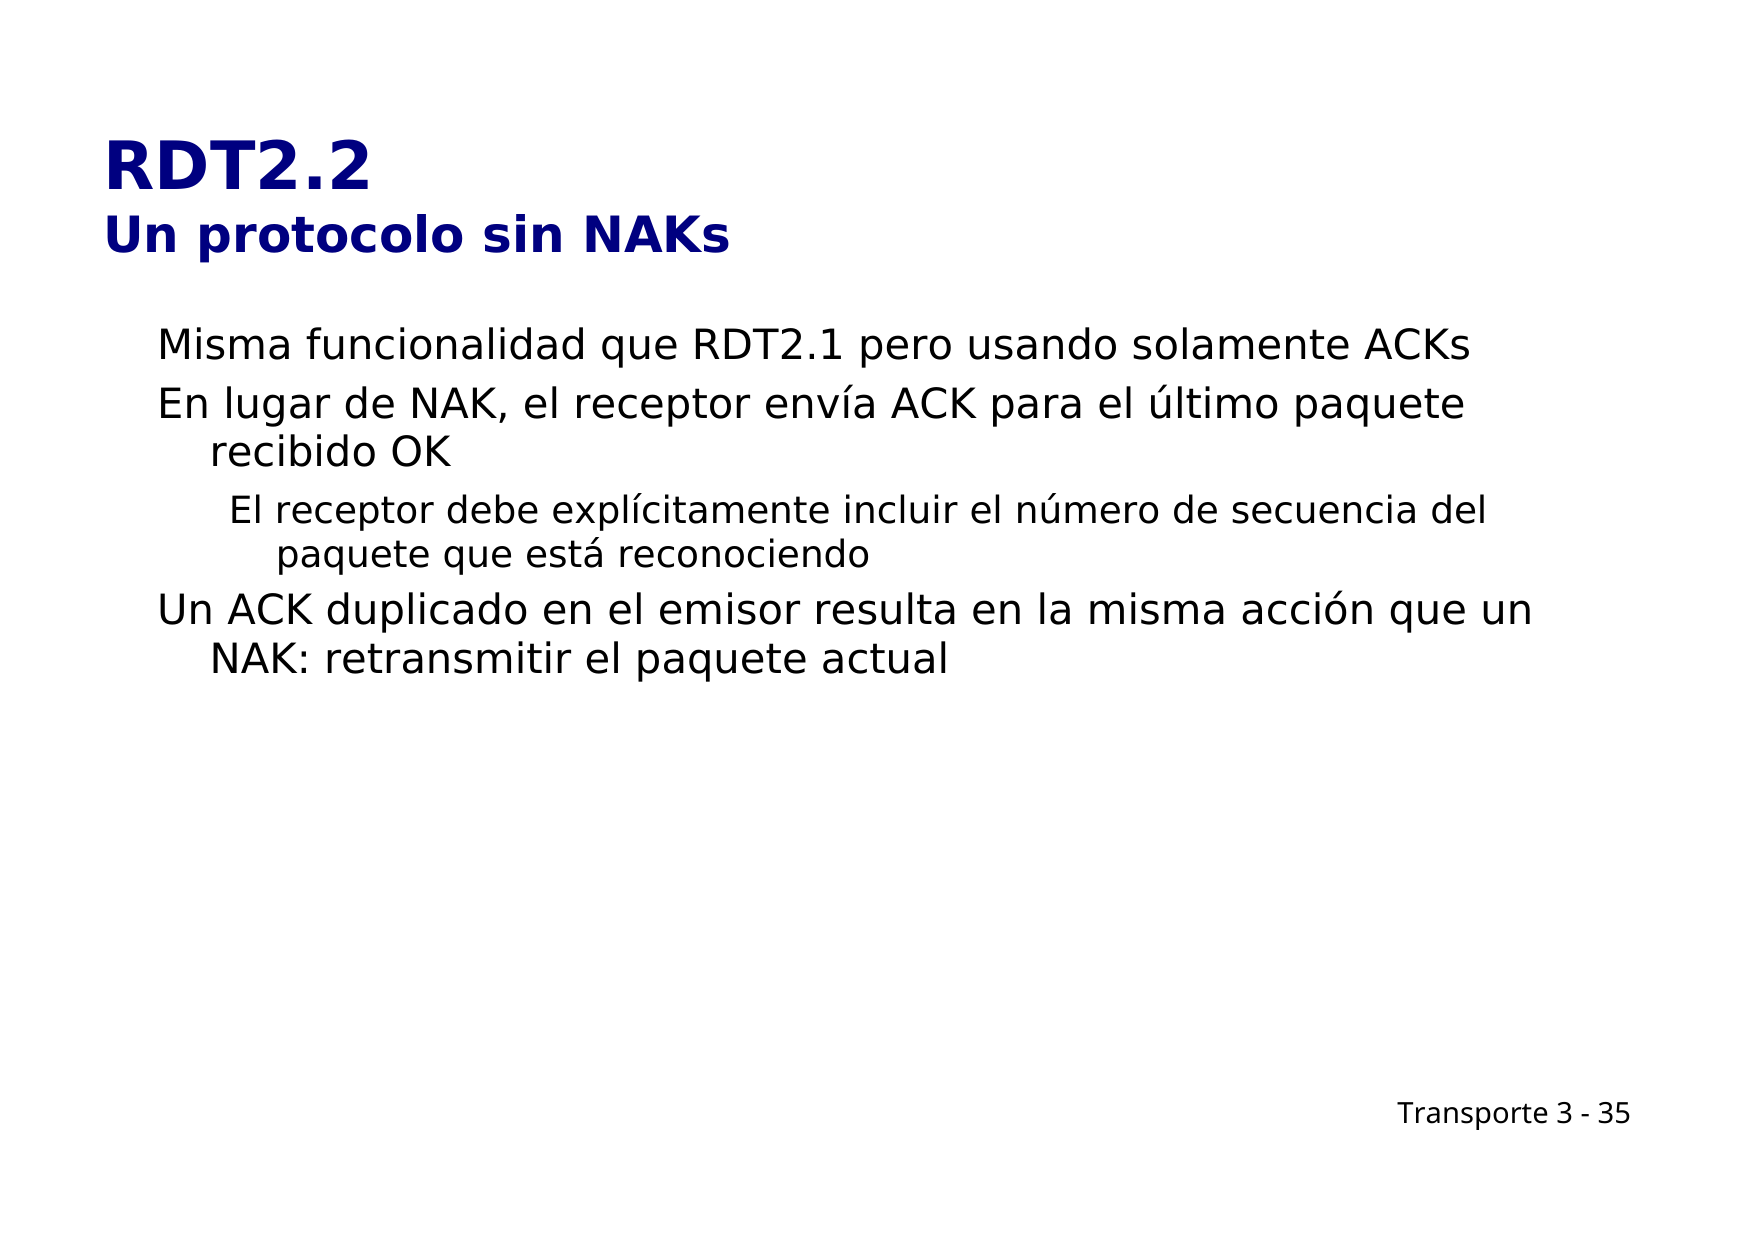

# RDT2.2 Un protocolo sin NAKs
Misma funcionalidad que RDT2.1 pero usando solamente ACKs
En lugar de NAK, el receptor envía ACK para el último paquete recibido OK
El receptor debe explícitamente incluir el número de secuencia del paquete que está reconociendo
Un ACK duplicado en el emisor resulta en la misma acción que un NAK: retransmitir el paquete actual